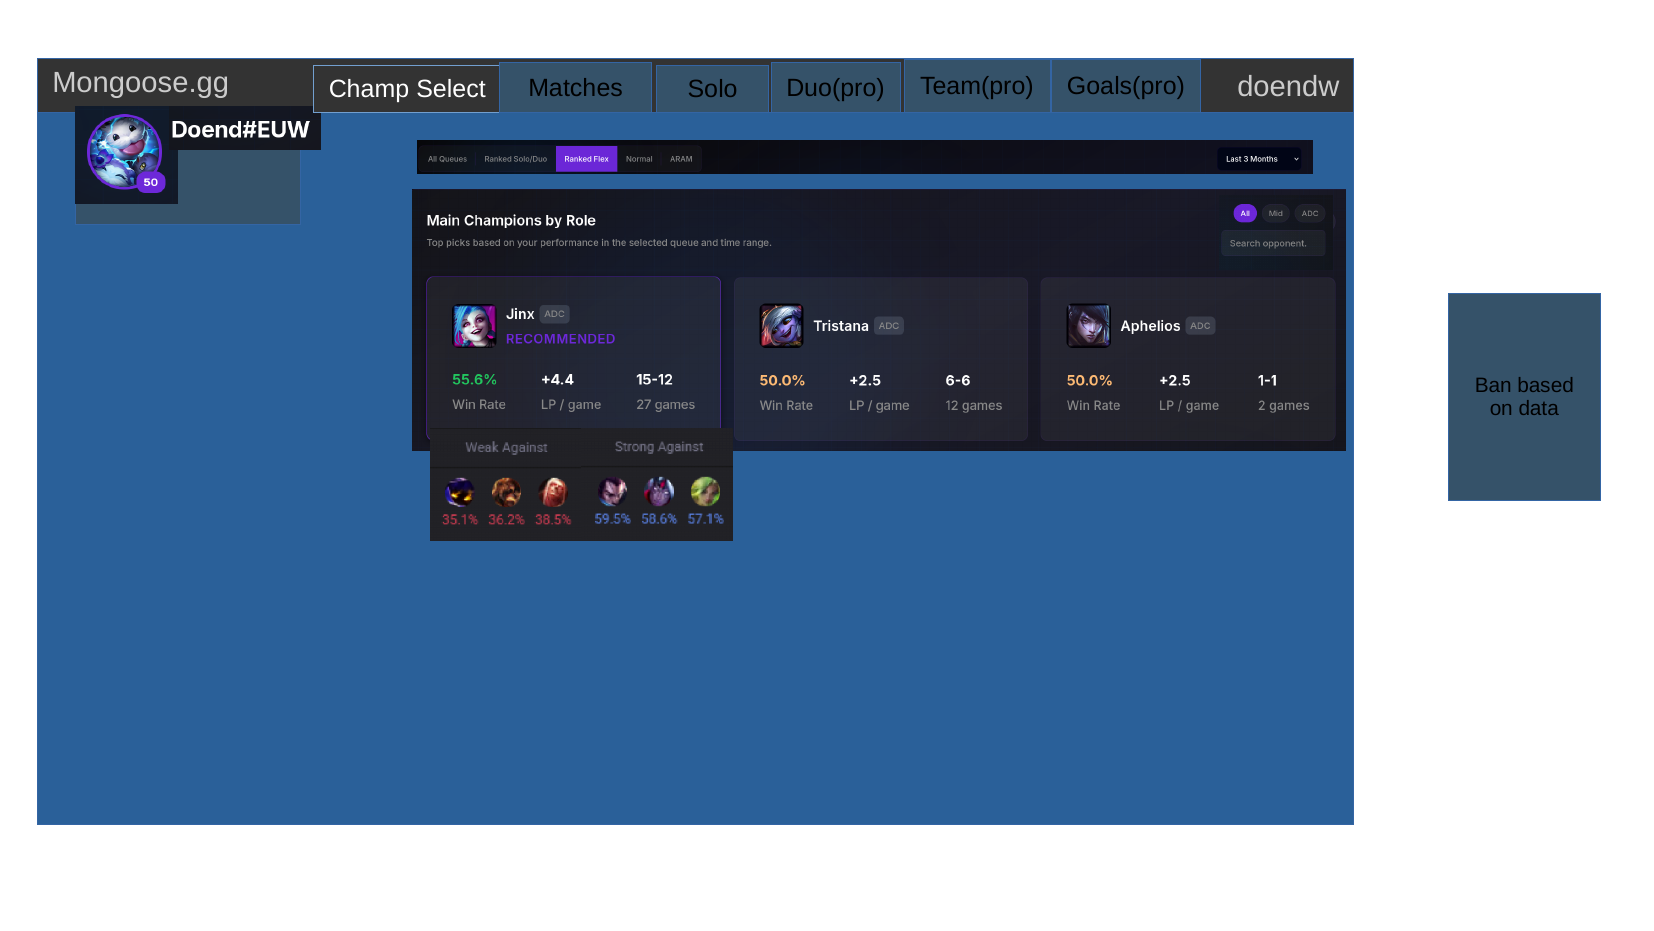

Mongoose.gg
Team(pro)
Goals(pro)
Matches
Duo(pro)
doendw
Solo
Champ Select
Ban based on data